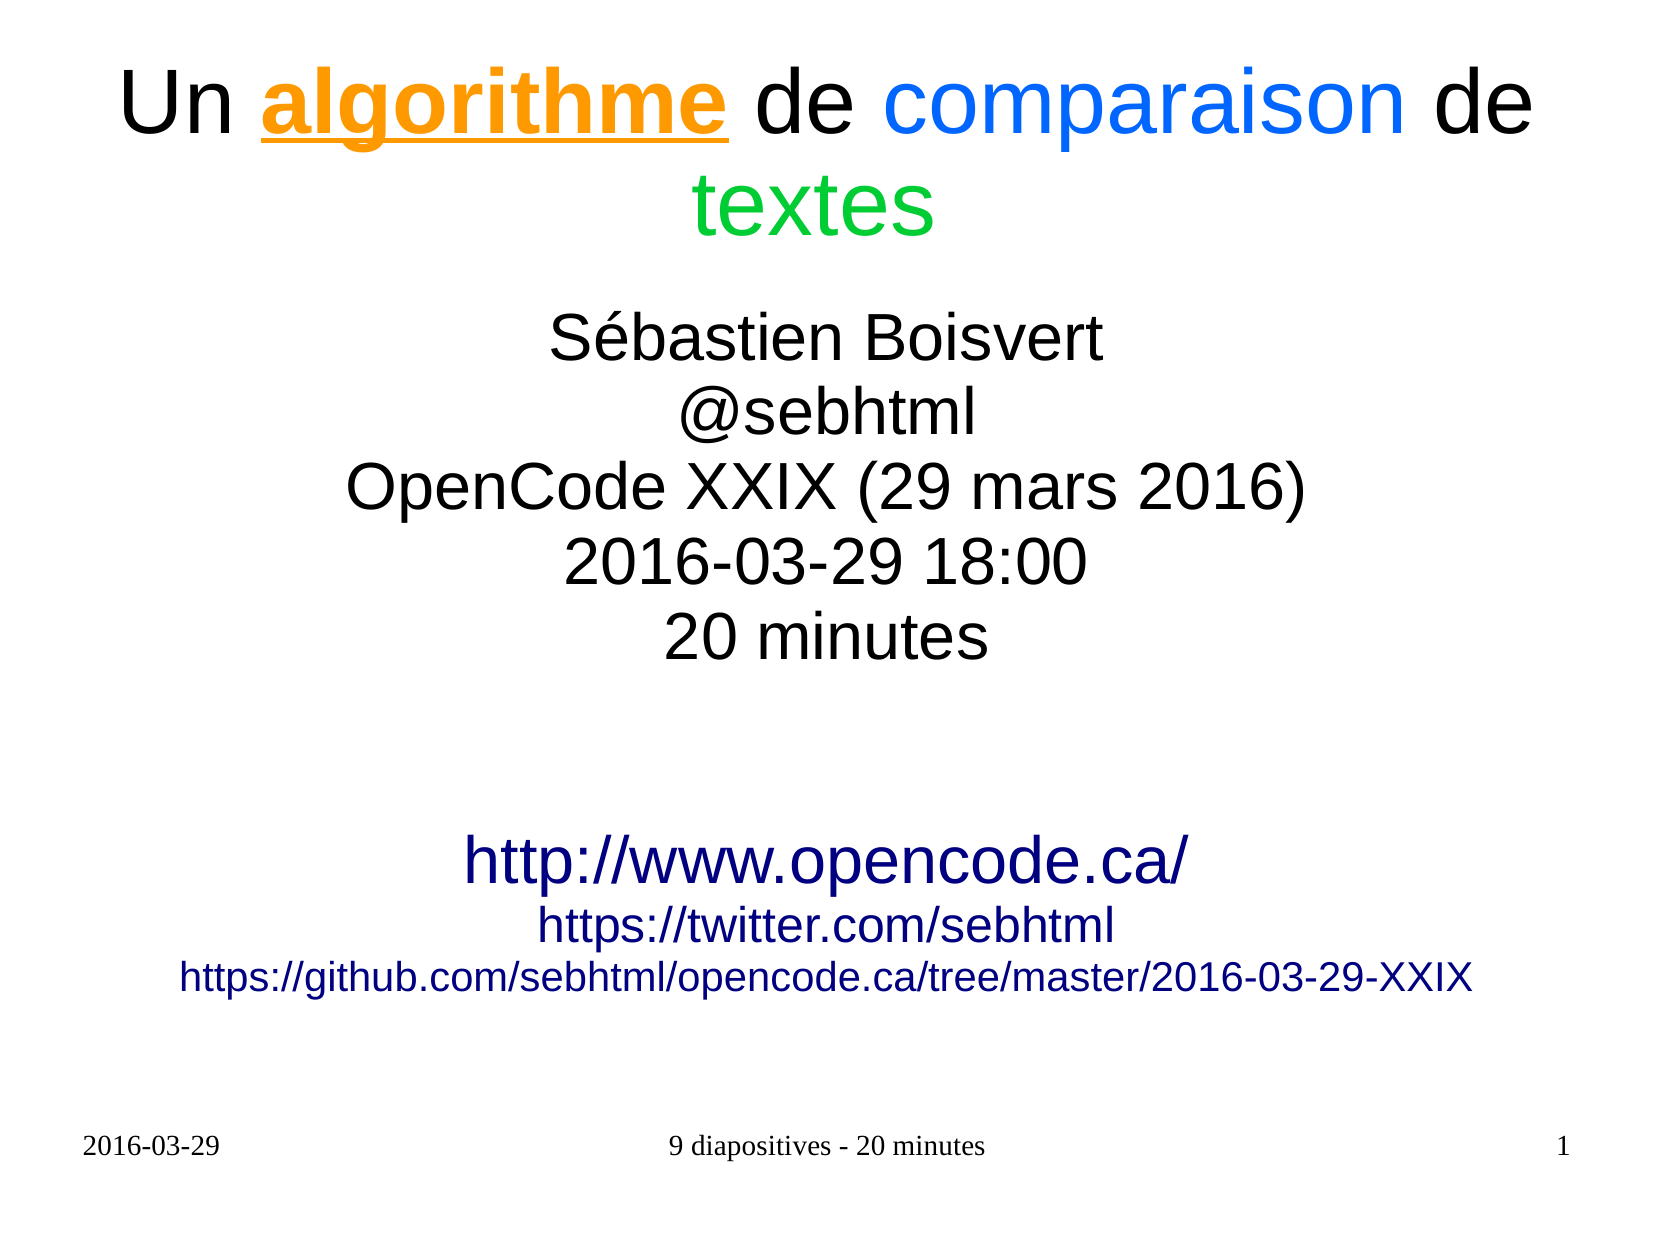

# Un algorithme de comparaison de textes
Sébastien Boisvert
@sebhtml
 OpenCode XXIX (29 mars 2016)
2016-03-29 18:00
20 minutes
http://www.opencode.ca/
https://twitter.com/sebhtml
https://github.com/sebhtml/opencode.ca/tree/master/2016-03-29-XXIX
2016-03-29
9 diapositives - 20 minutes
1